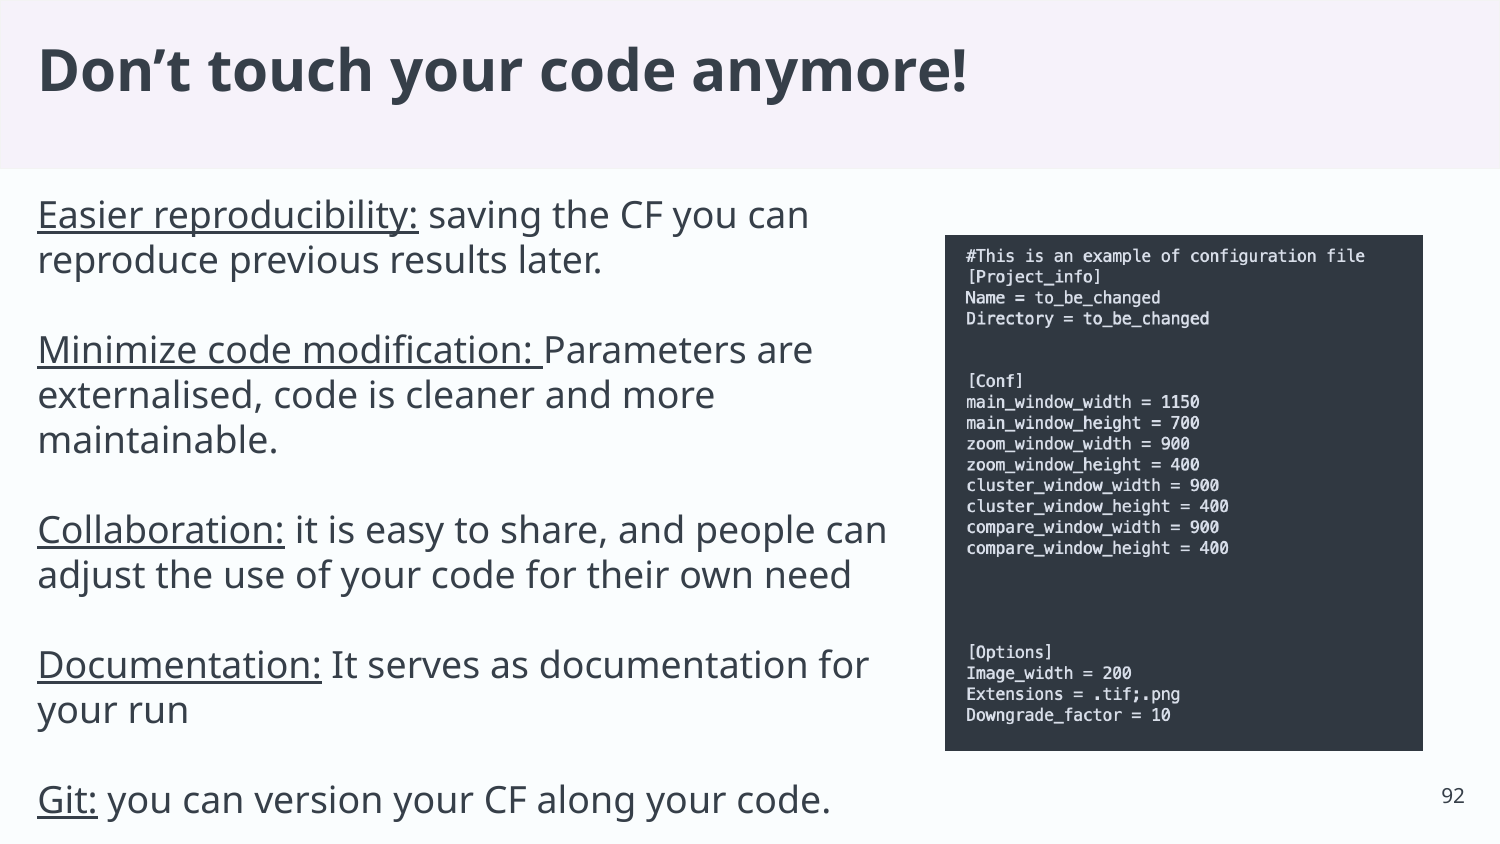

# Don’t touch your code anymore!
Easier reproducibility: saving the CF you can reproduce previous results later.
Minimize code modification: Parameters are externalised, code is cleaner and more maintainable.
Collaboration: it is easy to share, and people can adjust the use of your code for their own need
Documentation: It serves as documentation for your run
Git: you can version your CF along your code.